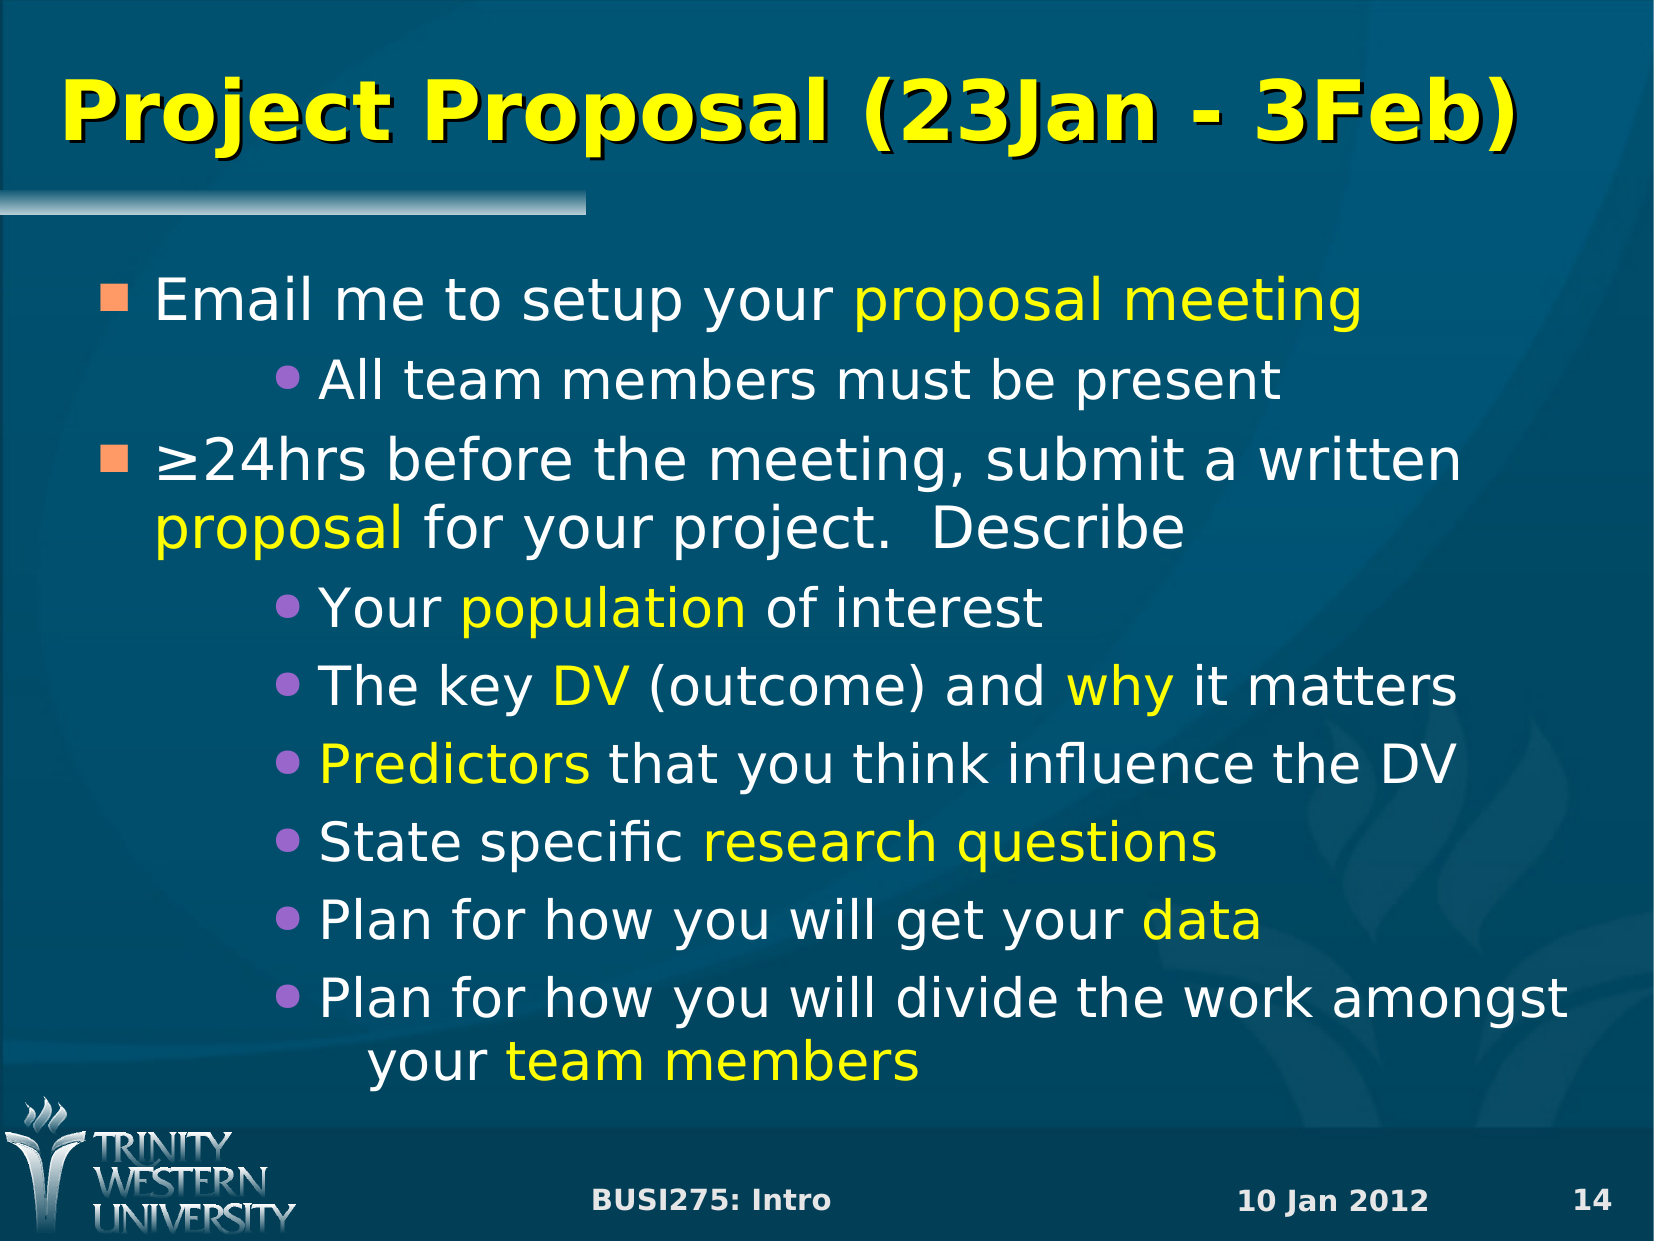

# Project Proposal (23Jan - 3Feb)
Email me to setup your proposal meeting
All team members must be present
≥24hrs before the meeting, submit a written proposal for your project. Describe
Your population of interest
The key DV (outcome) and why it matters
Predictors that you think influence the DV
State specific research questions
Plan for how you will get your data
Plan for how you will divide the work amongst your team members
BUSI275: Intro
10 Jan 2012
14